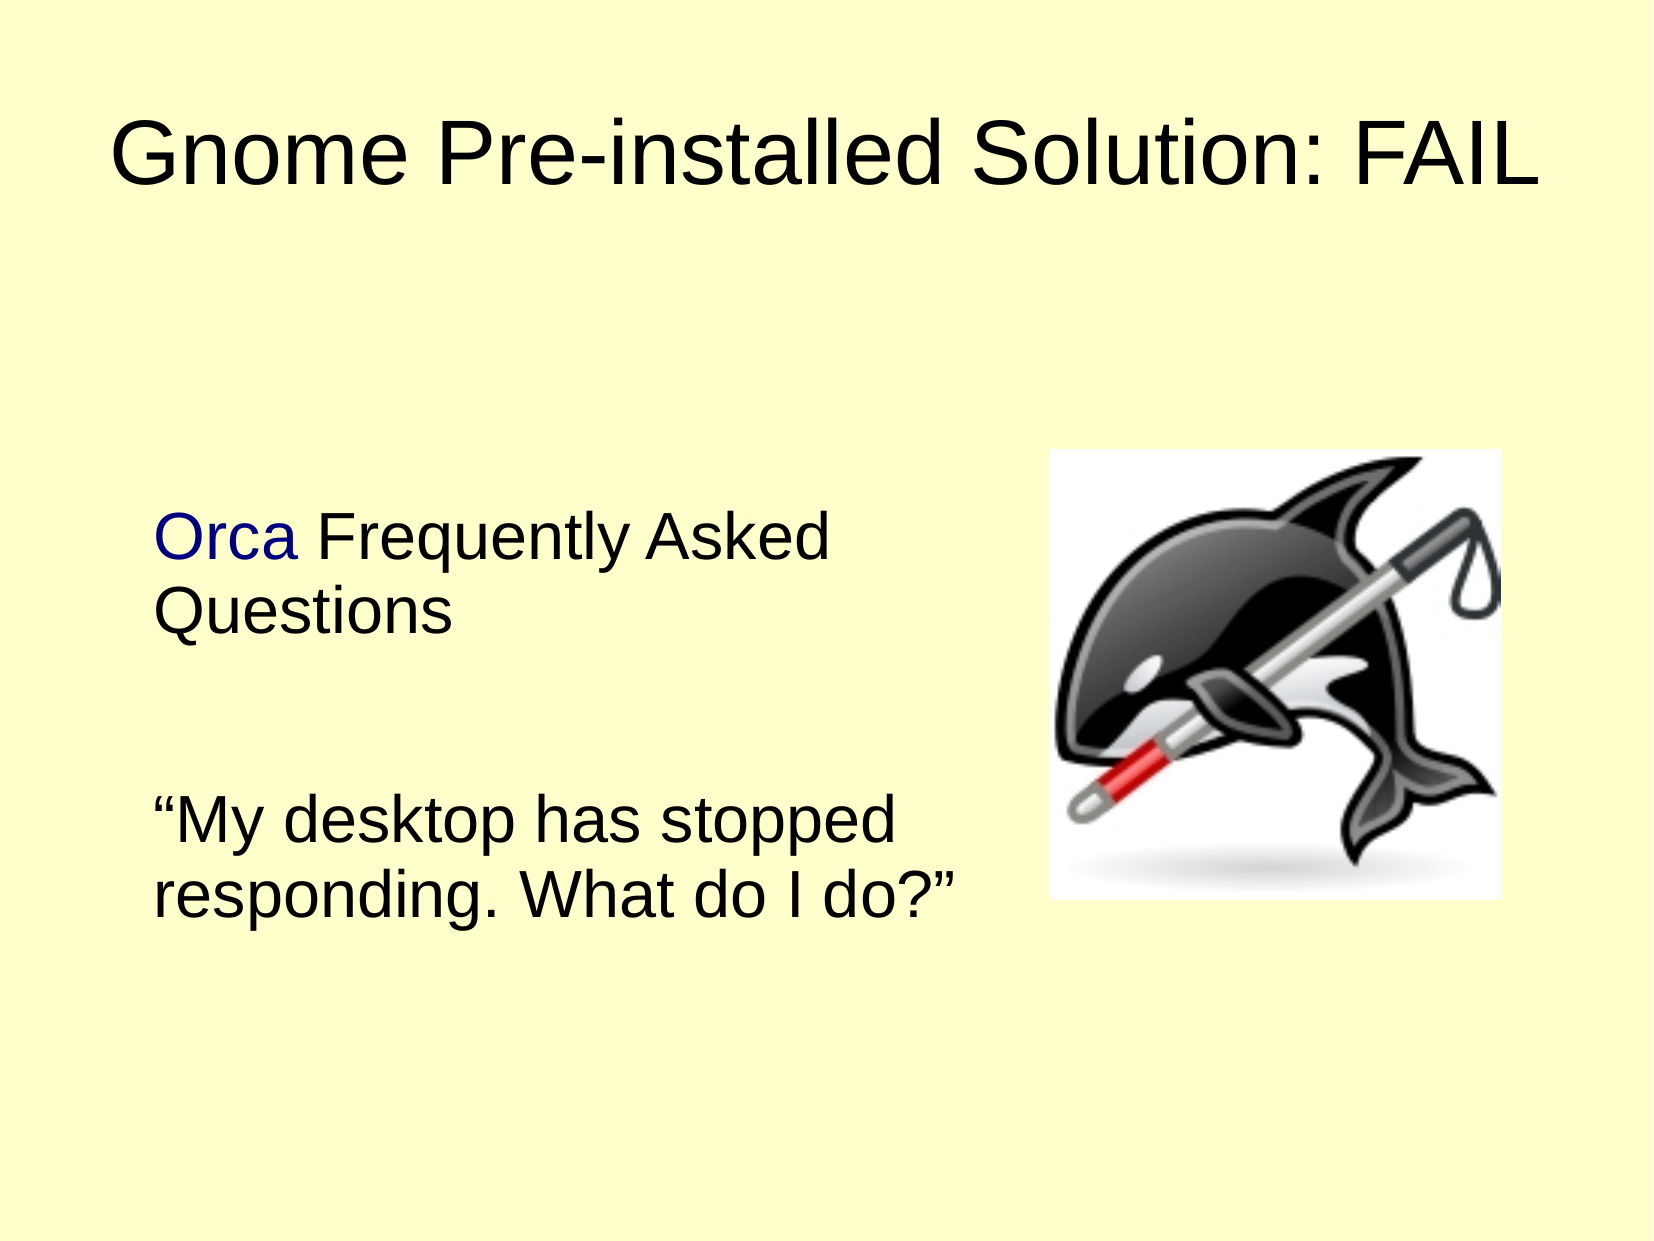

# Gnome Pre-installed Solution: FAIL
Orca Frequently Asked Questions
“My desktop has stopped responding. What do I do?”